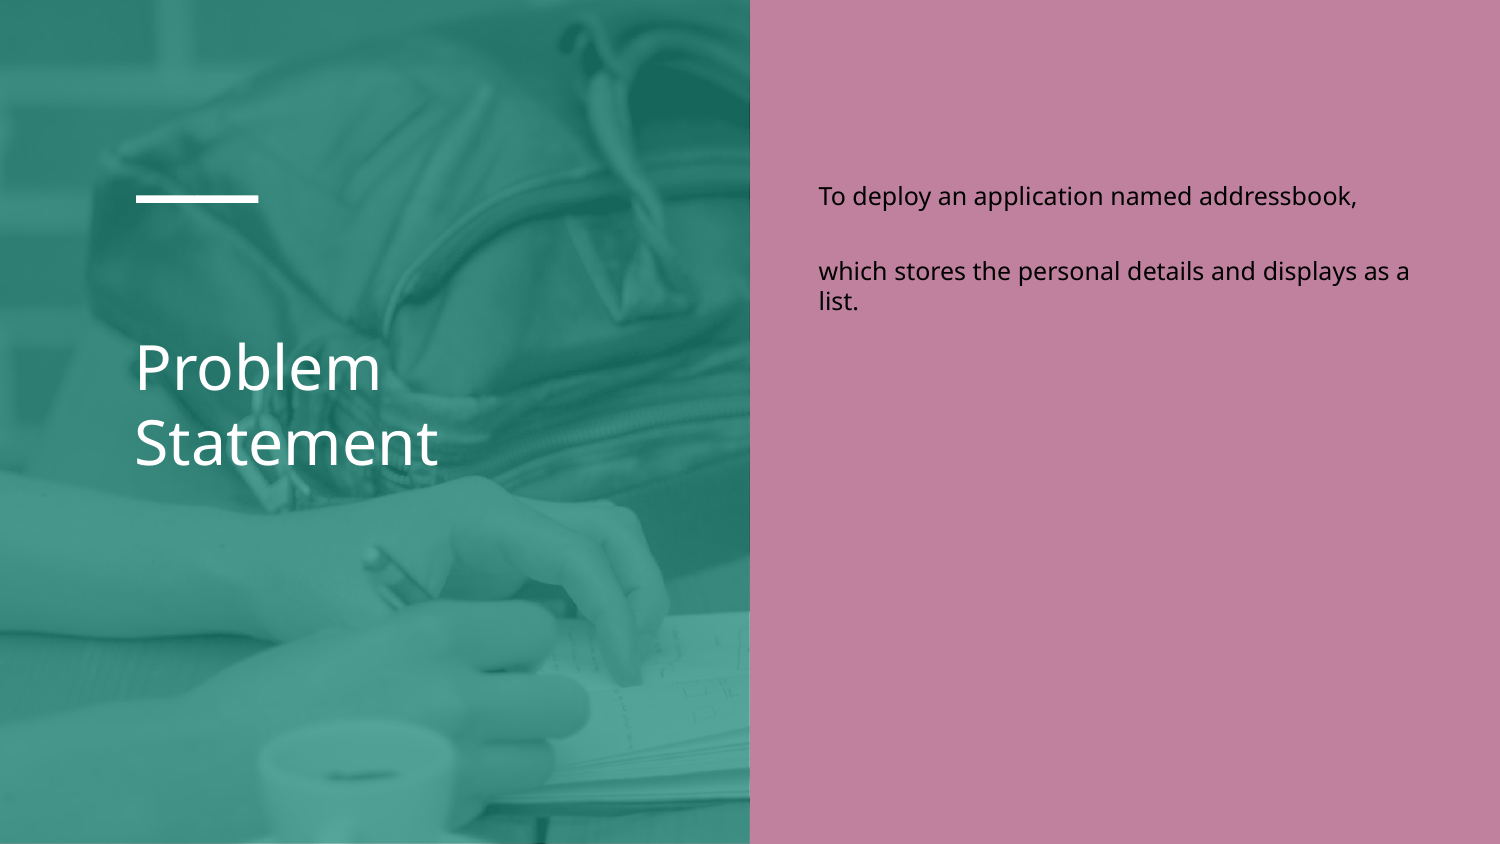

To deploy an application named addressbook,
which stores the personal details and displays as a list.
Problem Statement